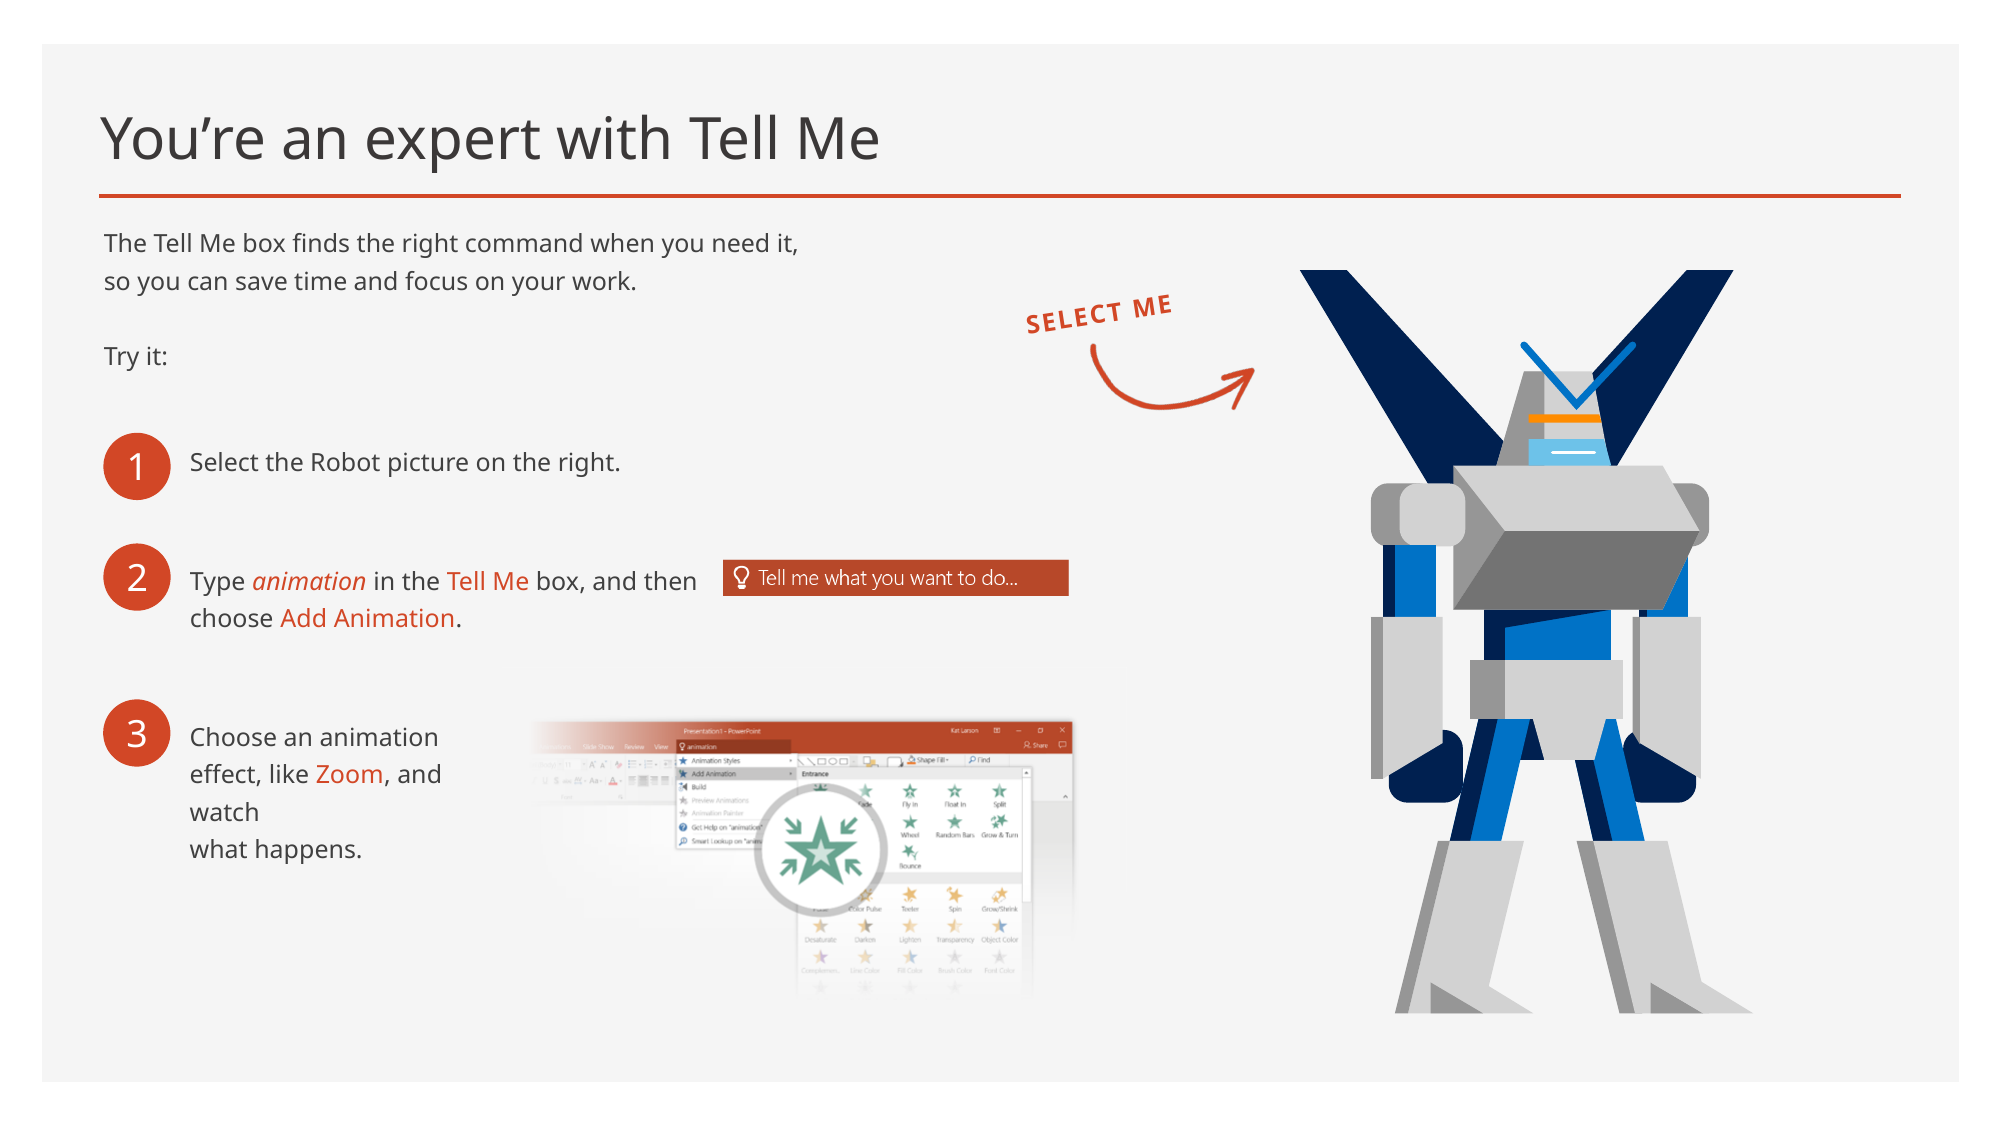

# You’re an expert with Tell Me
The Tell Me box finds the right command when you need it,
so you can save time and focus on your work.
Try it:
SELECT ME
1
Select the Robot picture on the right.
2
Type animation in the Tell Me box, and then choose Add Animation.
3
Choose an animation effect, like Zoom, and watch
what happens.